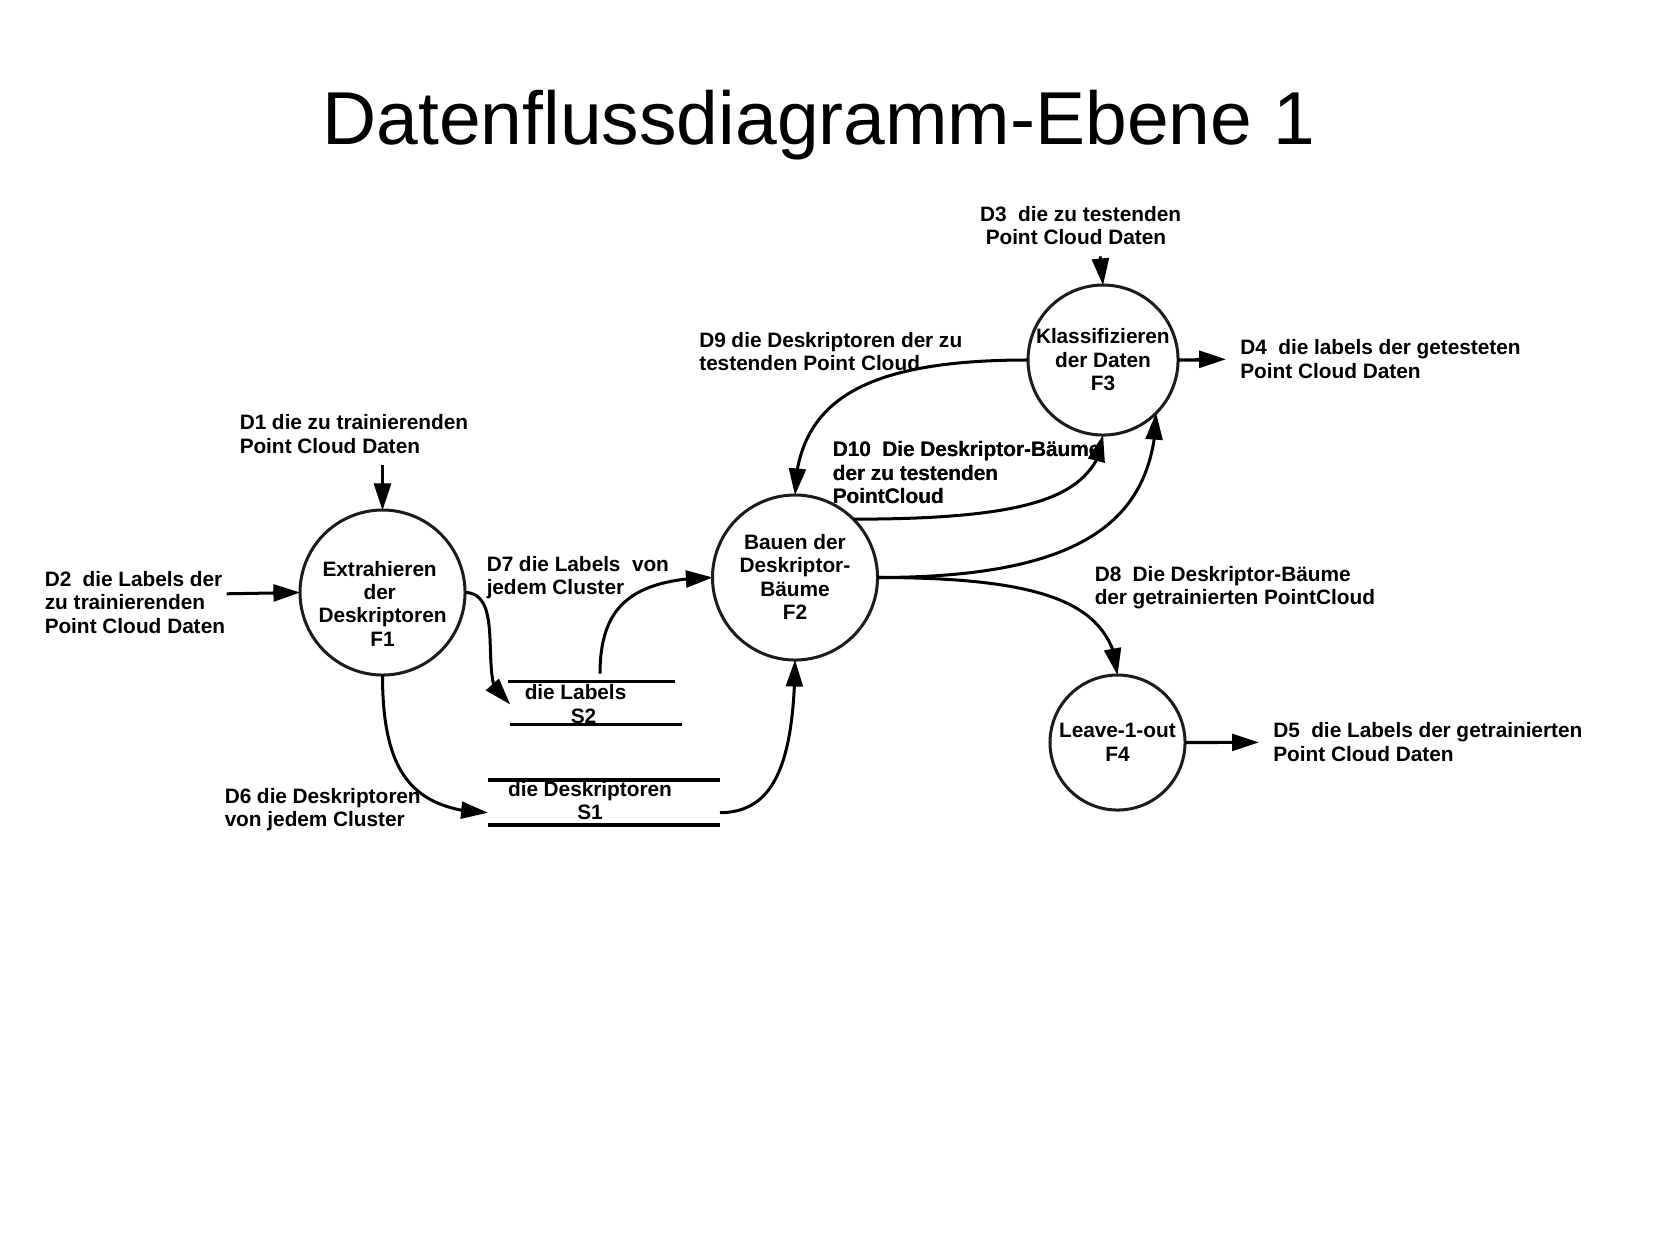

# Datenflussdiagramm-Ebene 1
D3 die zu testenden
 Point Cloud Daten
Klassifizieren
der Daten
F3
D9 die Deskriptoren der zu testenden Point Cloud
D4 die labels der getesteten Point Cloud Daten
D1 die zu trainierenden Point Cloud Daten
D10 Die Deskriptor-Bäume
der zu testenden PointCloud
D10 Die Deskriptor-Bäume
der zu testenden PointCloud
Bauen der
Deskriptor-
Bäume
F2
Extrahieren
der
Deskriptoren
F1
D7 die Labels von jedem Cluster
D8 Die Deskriptor-Bäume
der getrainierten PointCloud
D2 die Labels der
zu trainierenden
Point Cloud Daten
die Labels
 S2
Leave-1-out
F4
D5 die Labels der getrainierten Point Cloud Daten
 die Deskriptoren
 S1
D6 die Deskriptoren von jedem Cluster